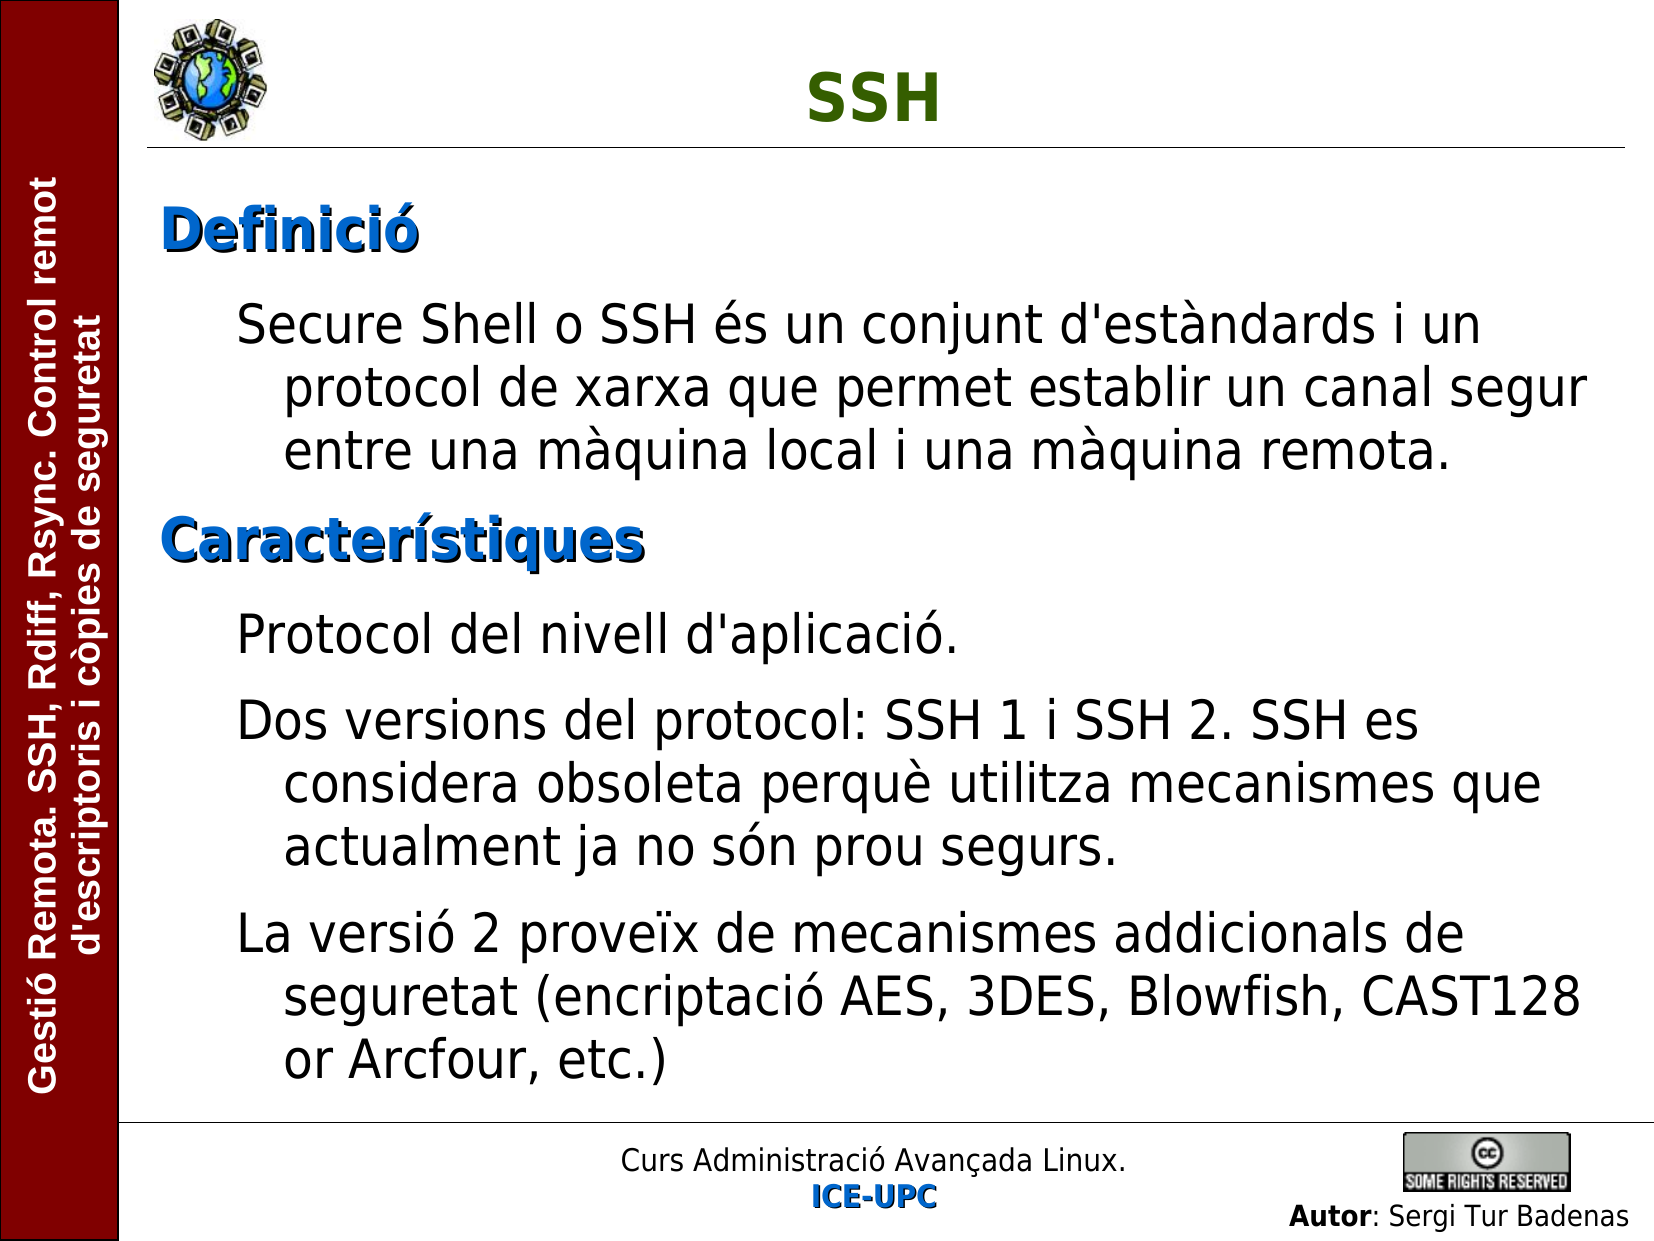

# SSH
Definició
Secure Shell o SSH és un conjunt d'estàndards i un protocol de xarxa que permet establir un canal segur entre una màquina local i una màquina remota.
Característiques
Protocol del nivell d'aplicació.
Dos versions del protocol: SSH 1 i SSH 2. SSH es considera obsoleta perquè utilitza mecanismes que actualment ja no són prou segurs.
La versió 2 proveïx de mecanismes addicionals de seguretat (encriptació AES, 3DES, Blowfish, CAST128 or Arcfour, etc.)